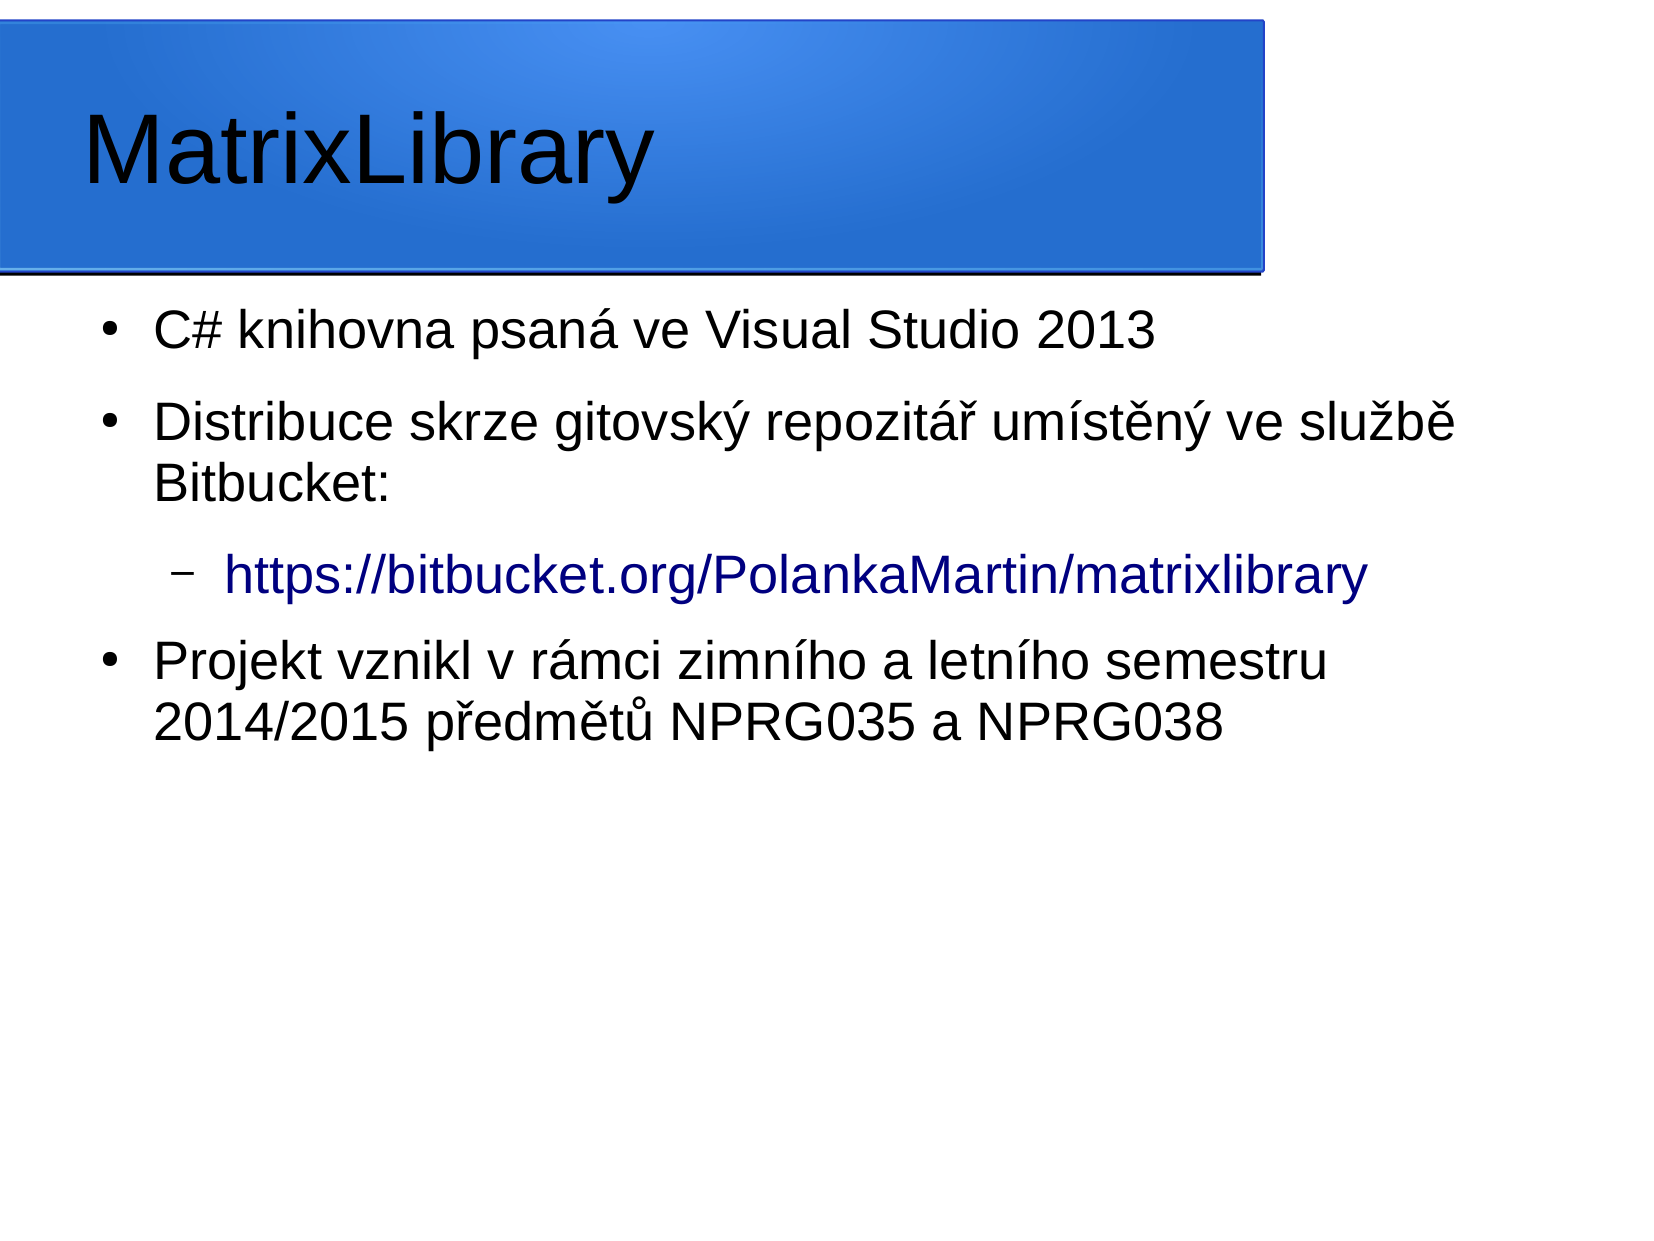

# MatrixLibrary
C# knihovna psaná ve Visual Studio 2013
Distribuce skrze gitovský repozitář umístěný ve službě Bitbucket:
https://bitbucket.org/PolankaMartin/matrixlibrary
Projekt vznikl v rámci zimního a letního semestru 2014/2015 předmětů NPRG035 a NPRG038